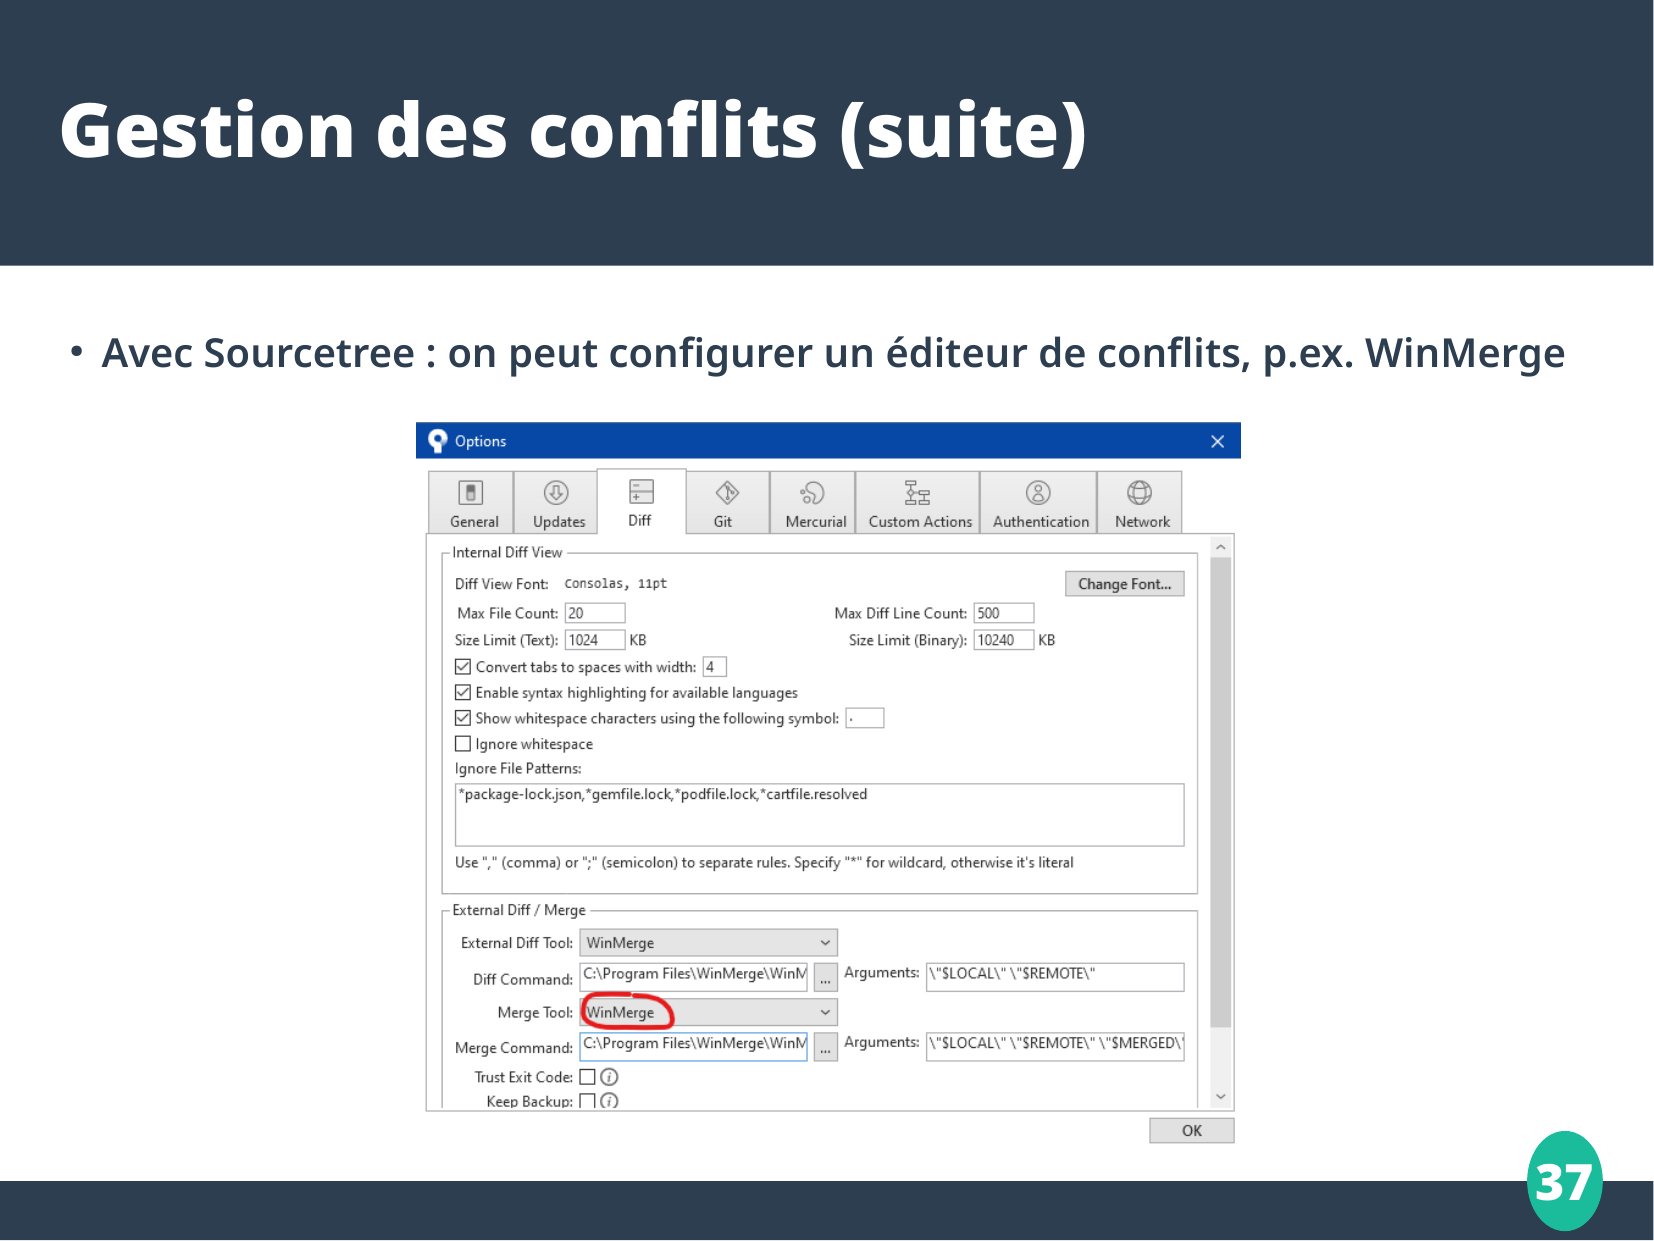

# Gestion des conflits (suite)
Avec Sourcetree : on peut configurer un éditeur de conflits, p.ex. WinMerge